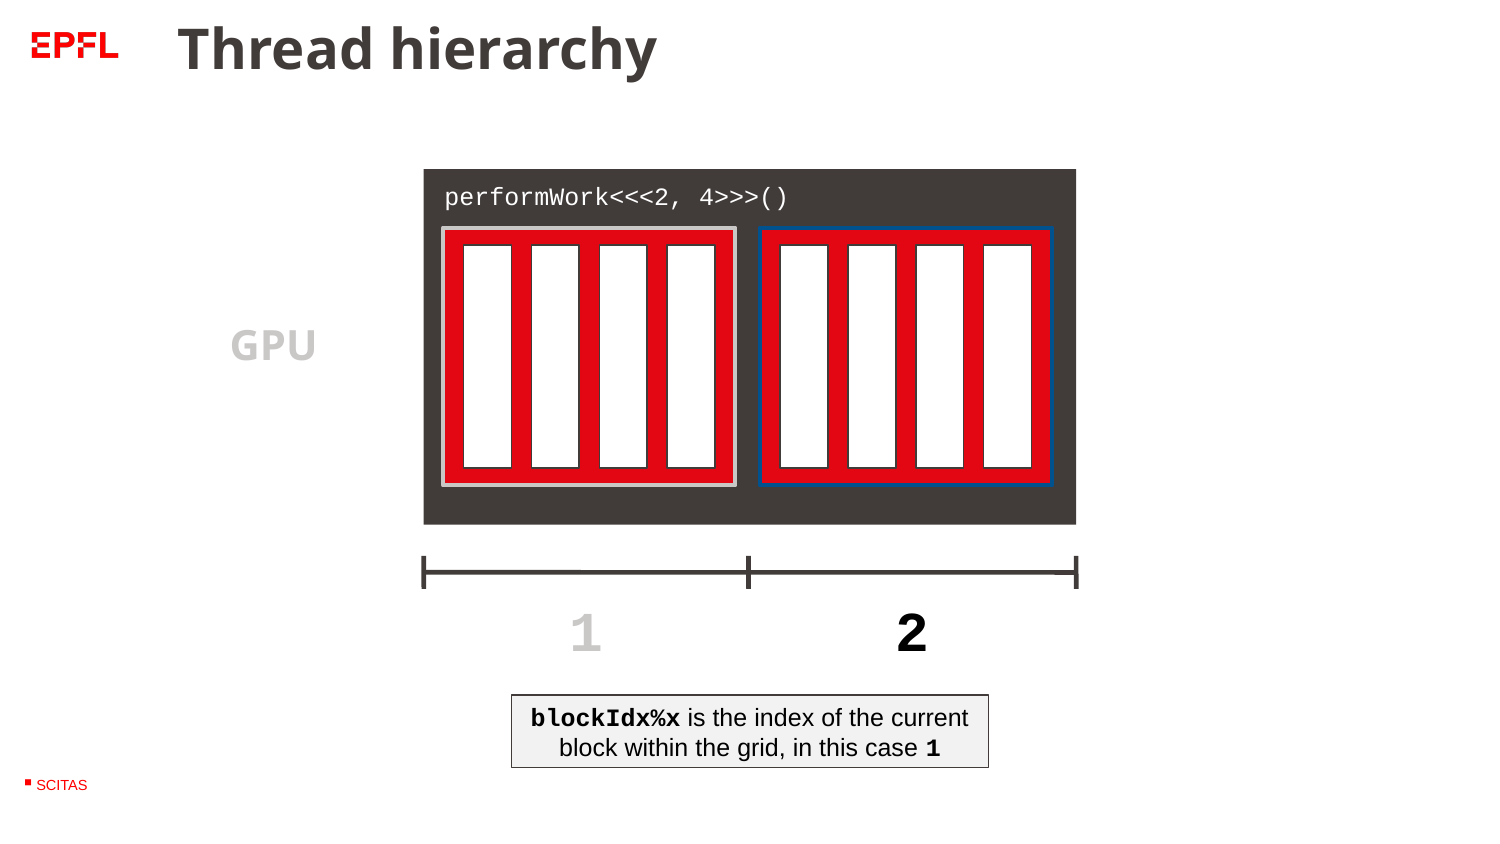

# Thread hierarchy
performWork<<<2, 4>>>()
GPU
1
2
blockIdx%x is the index of the current block within the grid, in this case 1